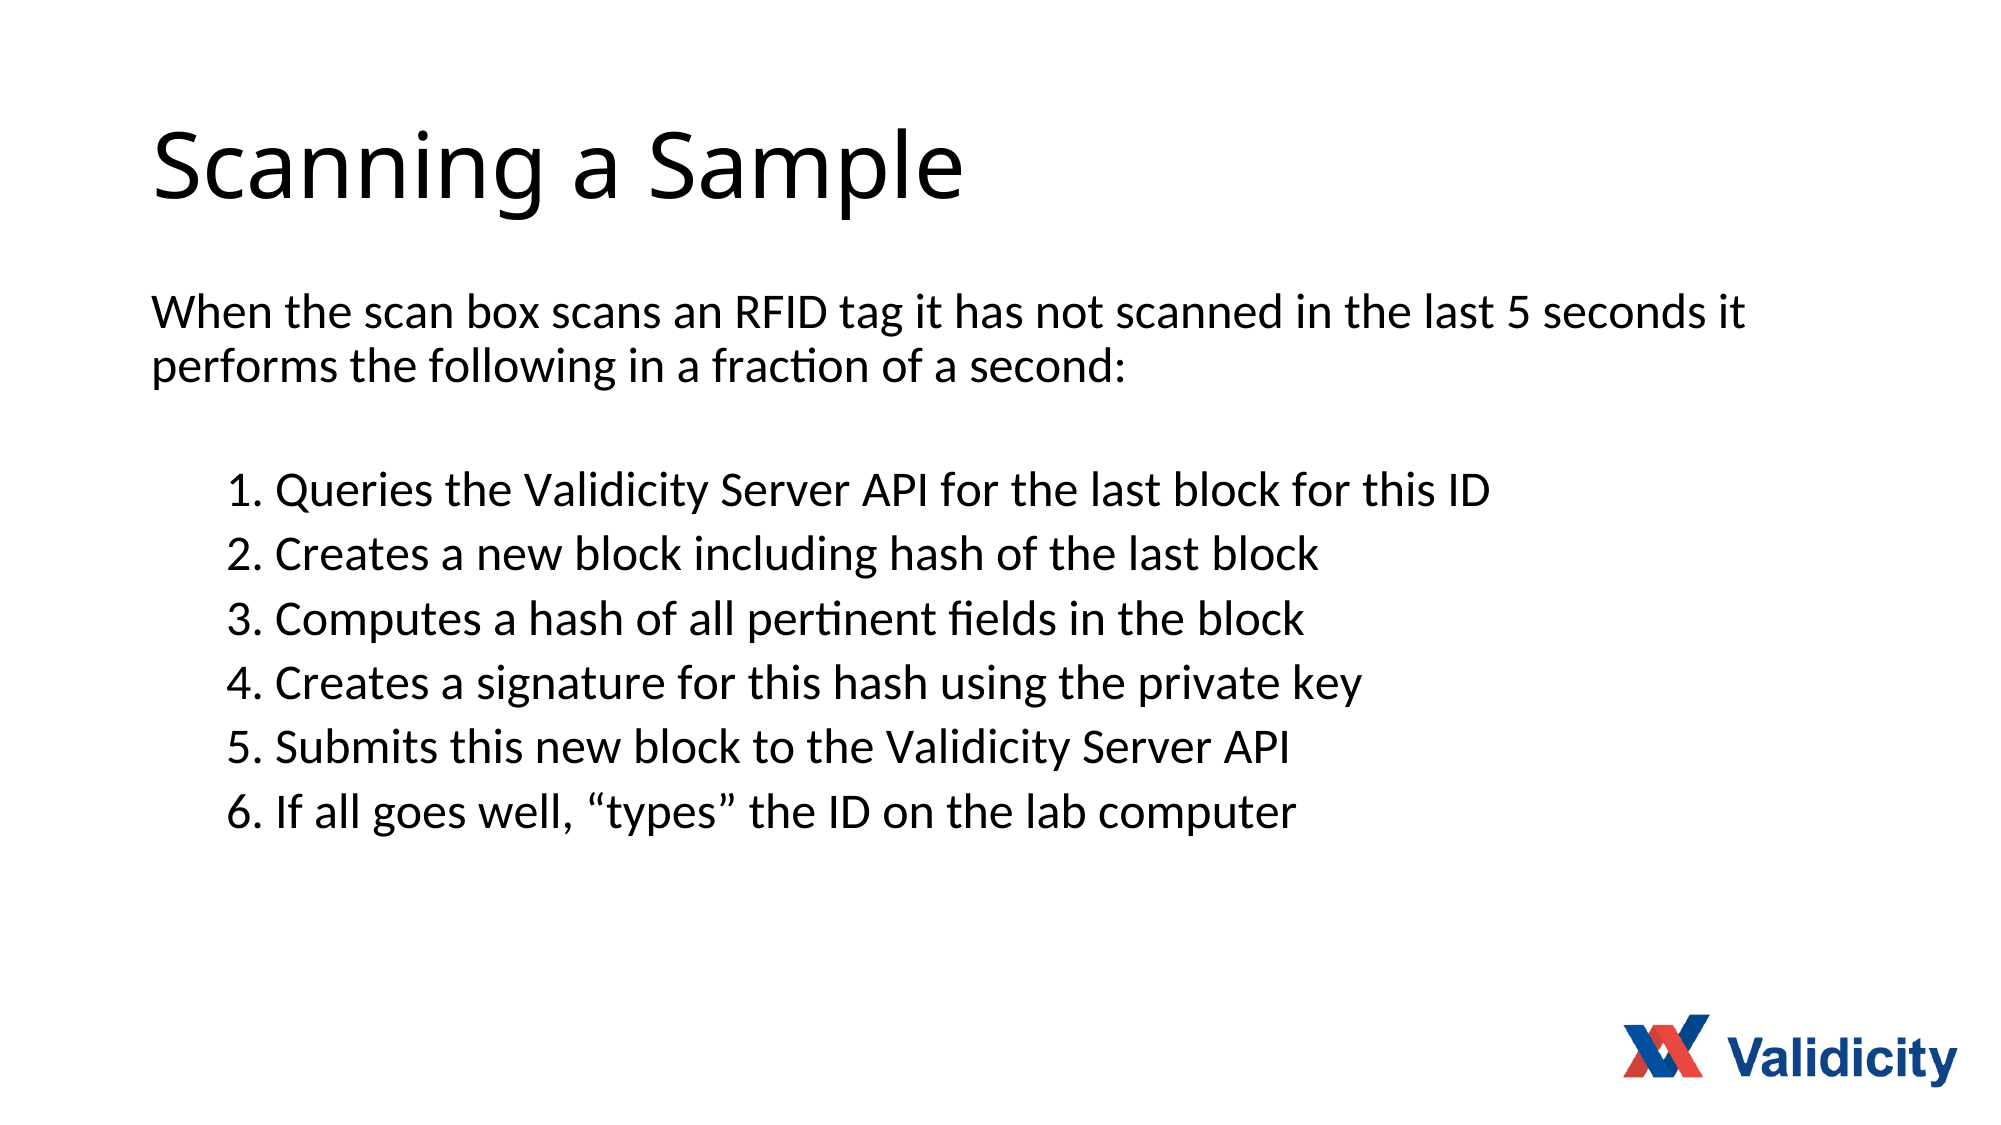

# Scanning a Sample
When the scan box scans an RFID tag it has not scanned in the last 5 seconds it performs the following in a fraction of a second:
 Queries the Validicity Server API for the last block for this ID
 Creates a new block including hash of the last block
 Computes a hash of all pertinent fields in the block
 Creates a signature for this hash using the private key
 Submits this new block to the Validicity Server API
 If all goes well, “types” the ID on the lab computer